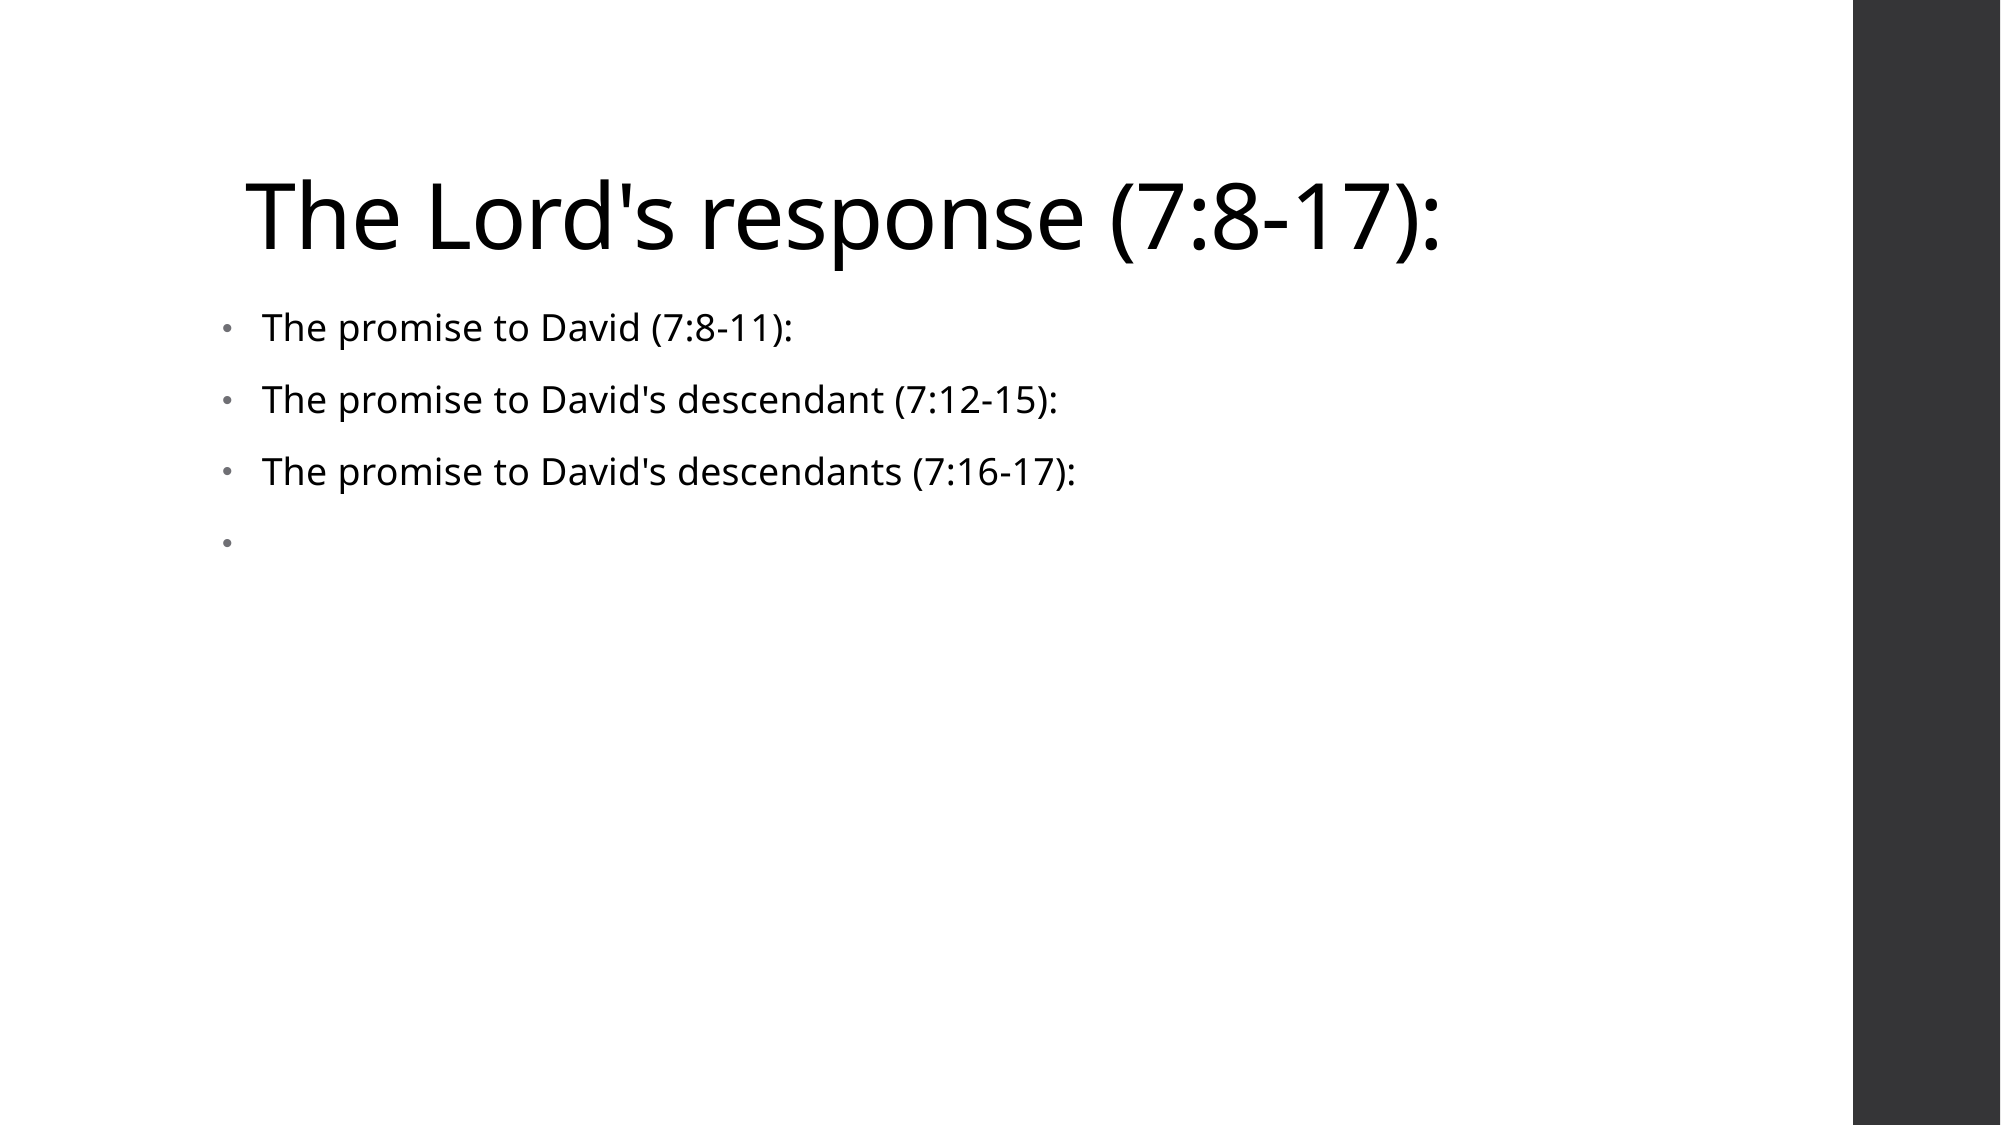

# The Lord's response (7:8-17):
 The promise to David (7:8-11):
 The promise to David's descendant (7:12-15):
 The promise to David's descendants (7:16-17):